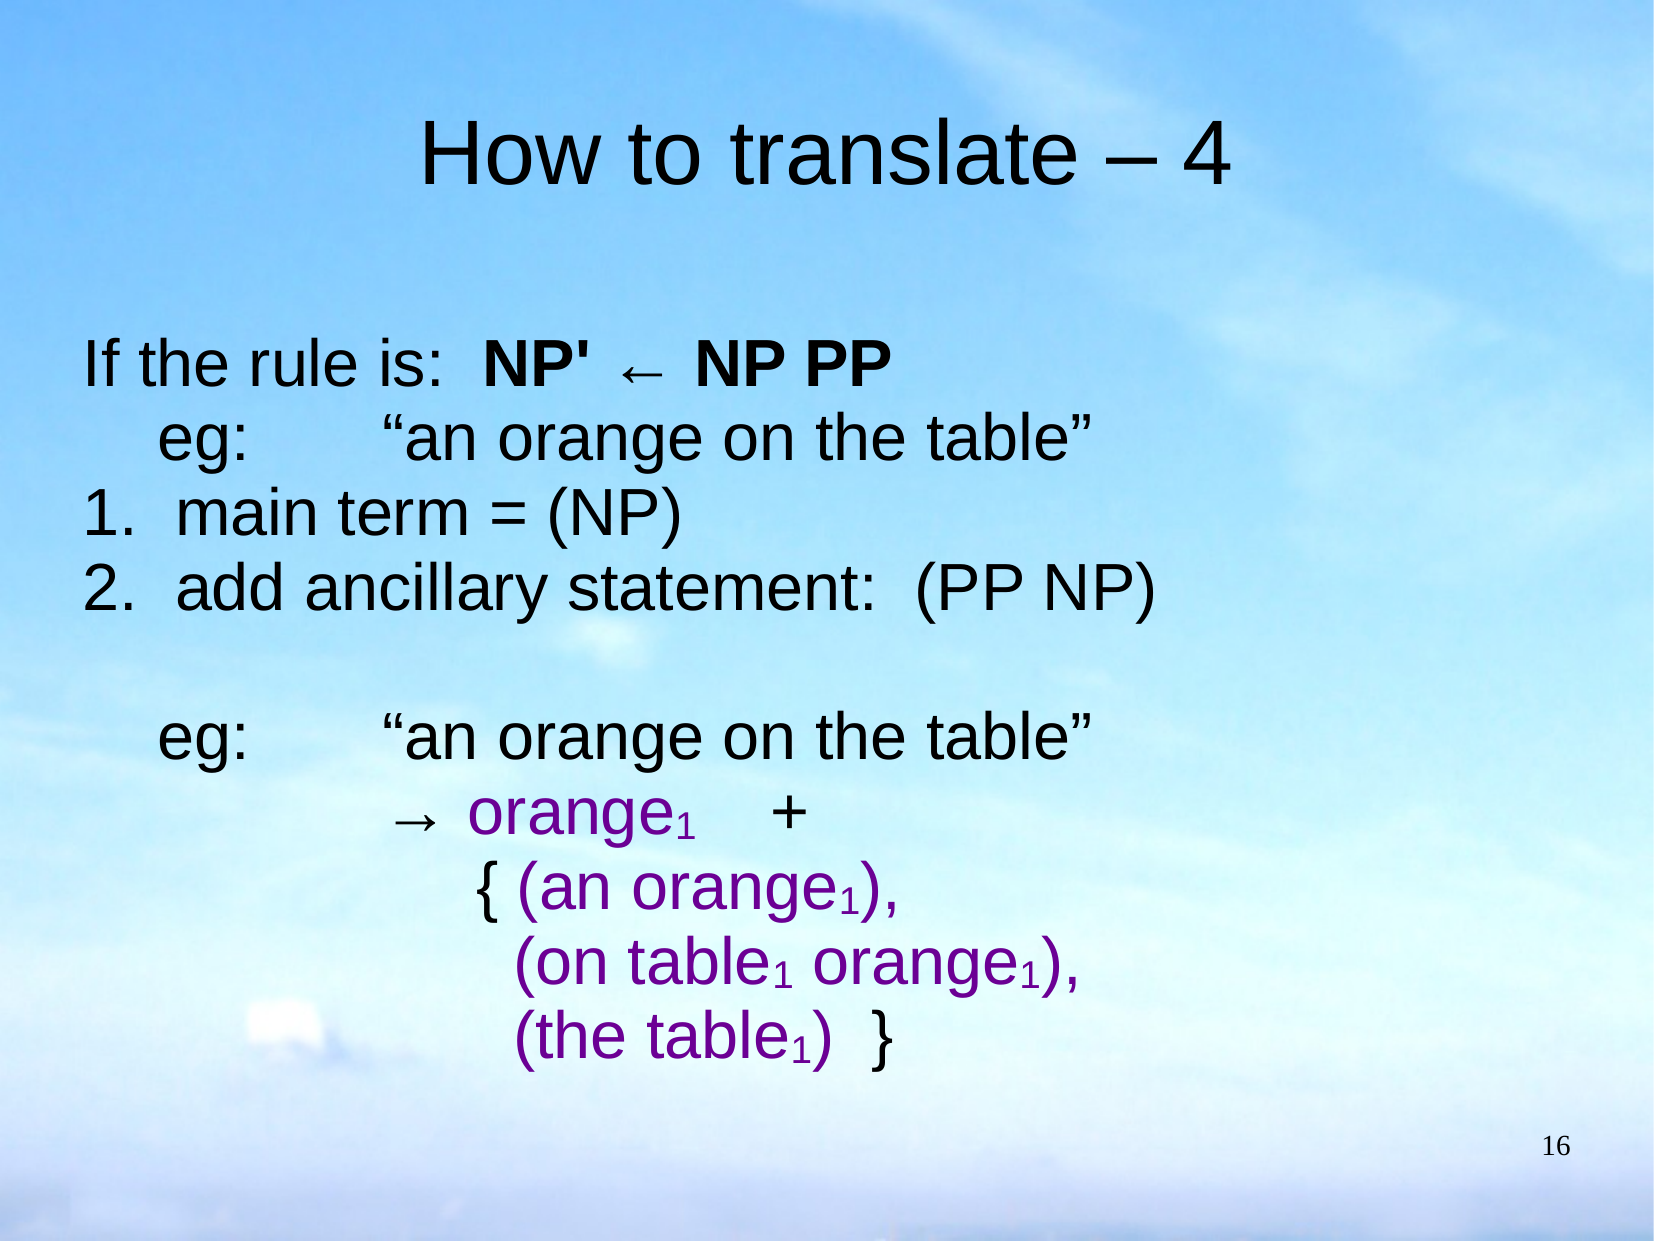

# How to translate – 4
If the rule is: NP' ← NP PP
	eg:		“an orange on the table”
1. main term = (NP)
2. add ancillary statement: (PP NP)
	eg:		“an orange on the table”
				→ orange1 +
					 { (an orange1),
					 (on table1 orange1),
					 (the table1) }
16